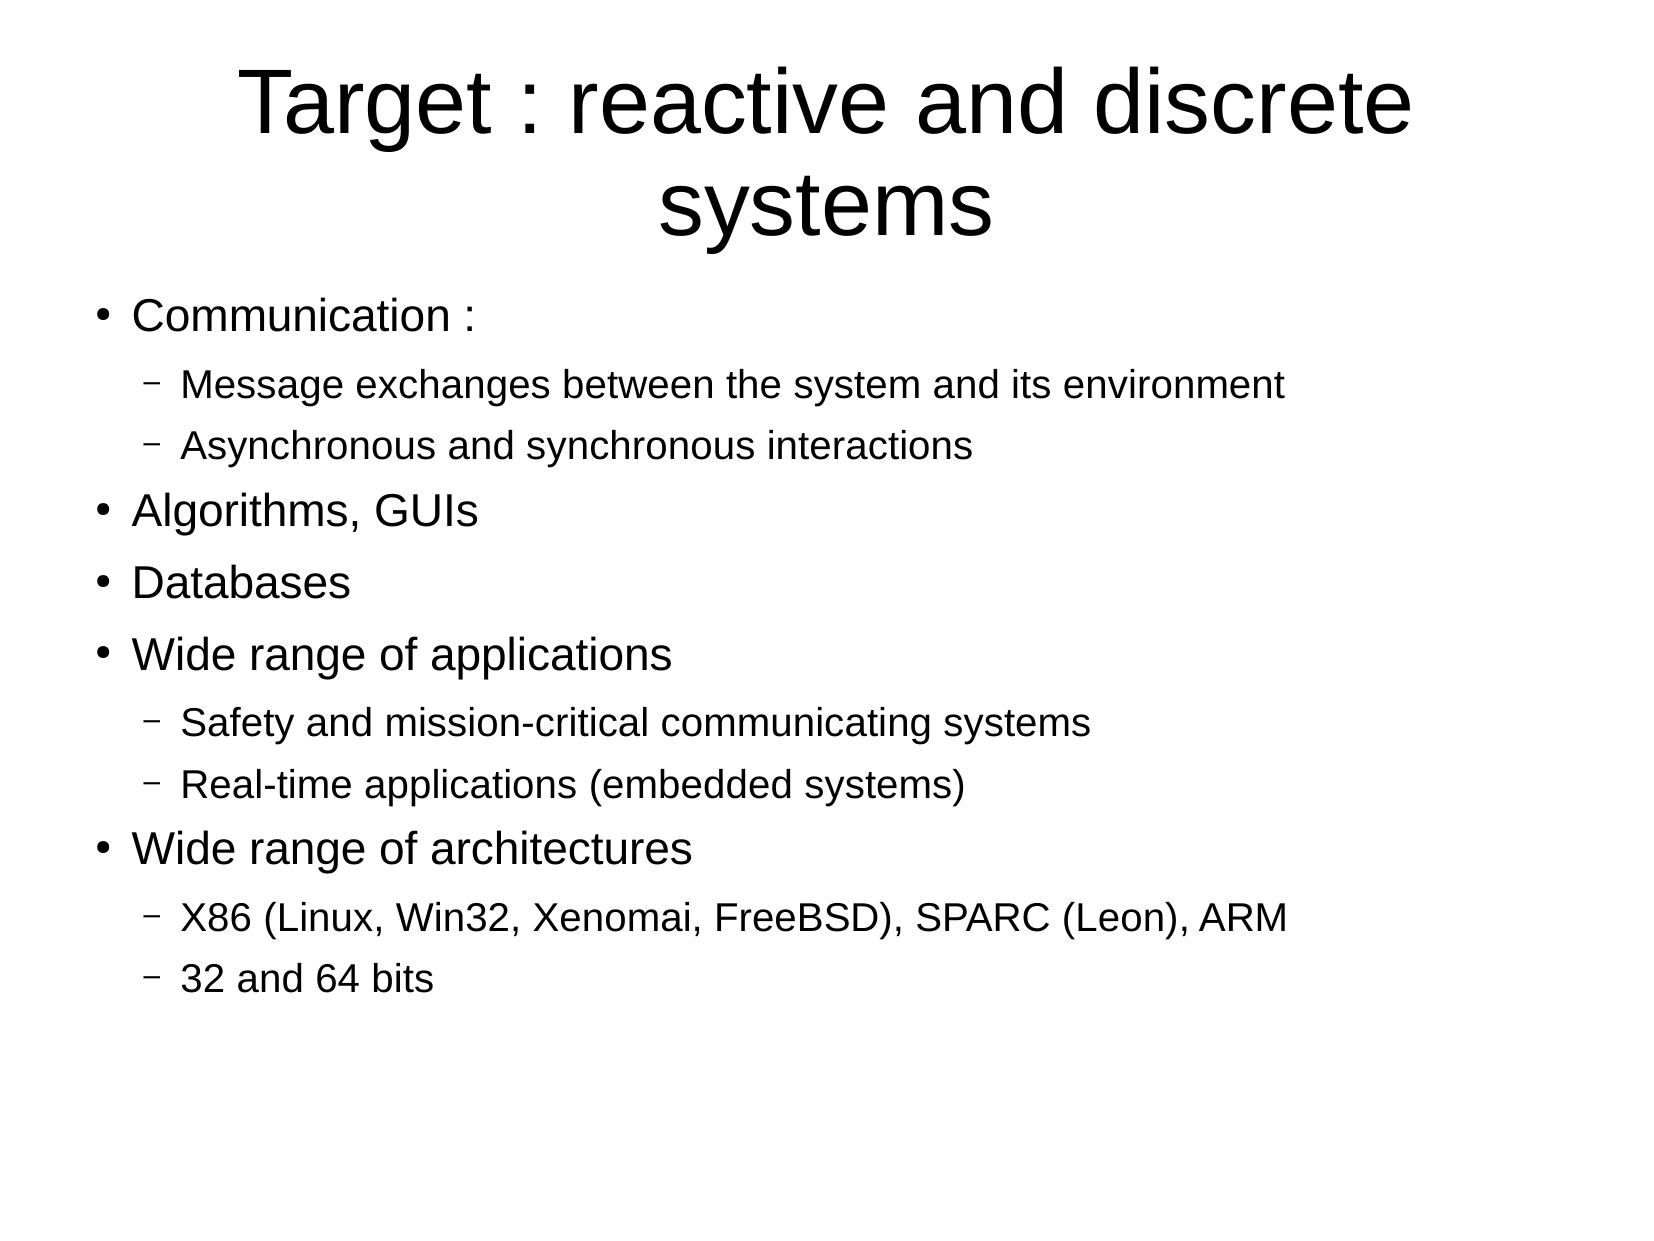

# Target : reactive and discrete systems
Communication :
Message exchanges between the system and its environment
Asynchronous and synchronous interactions
Algorithms, GUIs
Databases
Wide range of applications
Safety and mission-critical communicating systems
Real-time applications (embedded systems)
Wide range of architectures
X86 (Linux, Win32, Xenomai, FreeBSD), SPARC (Leon), ARM
32 and 64 bits